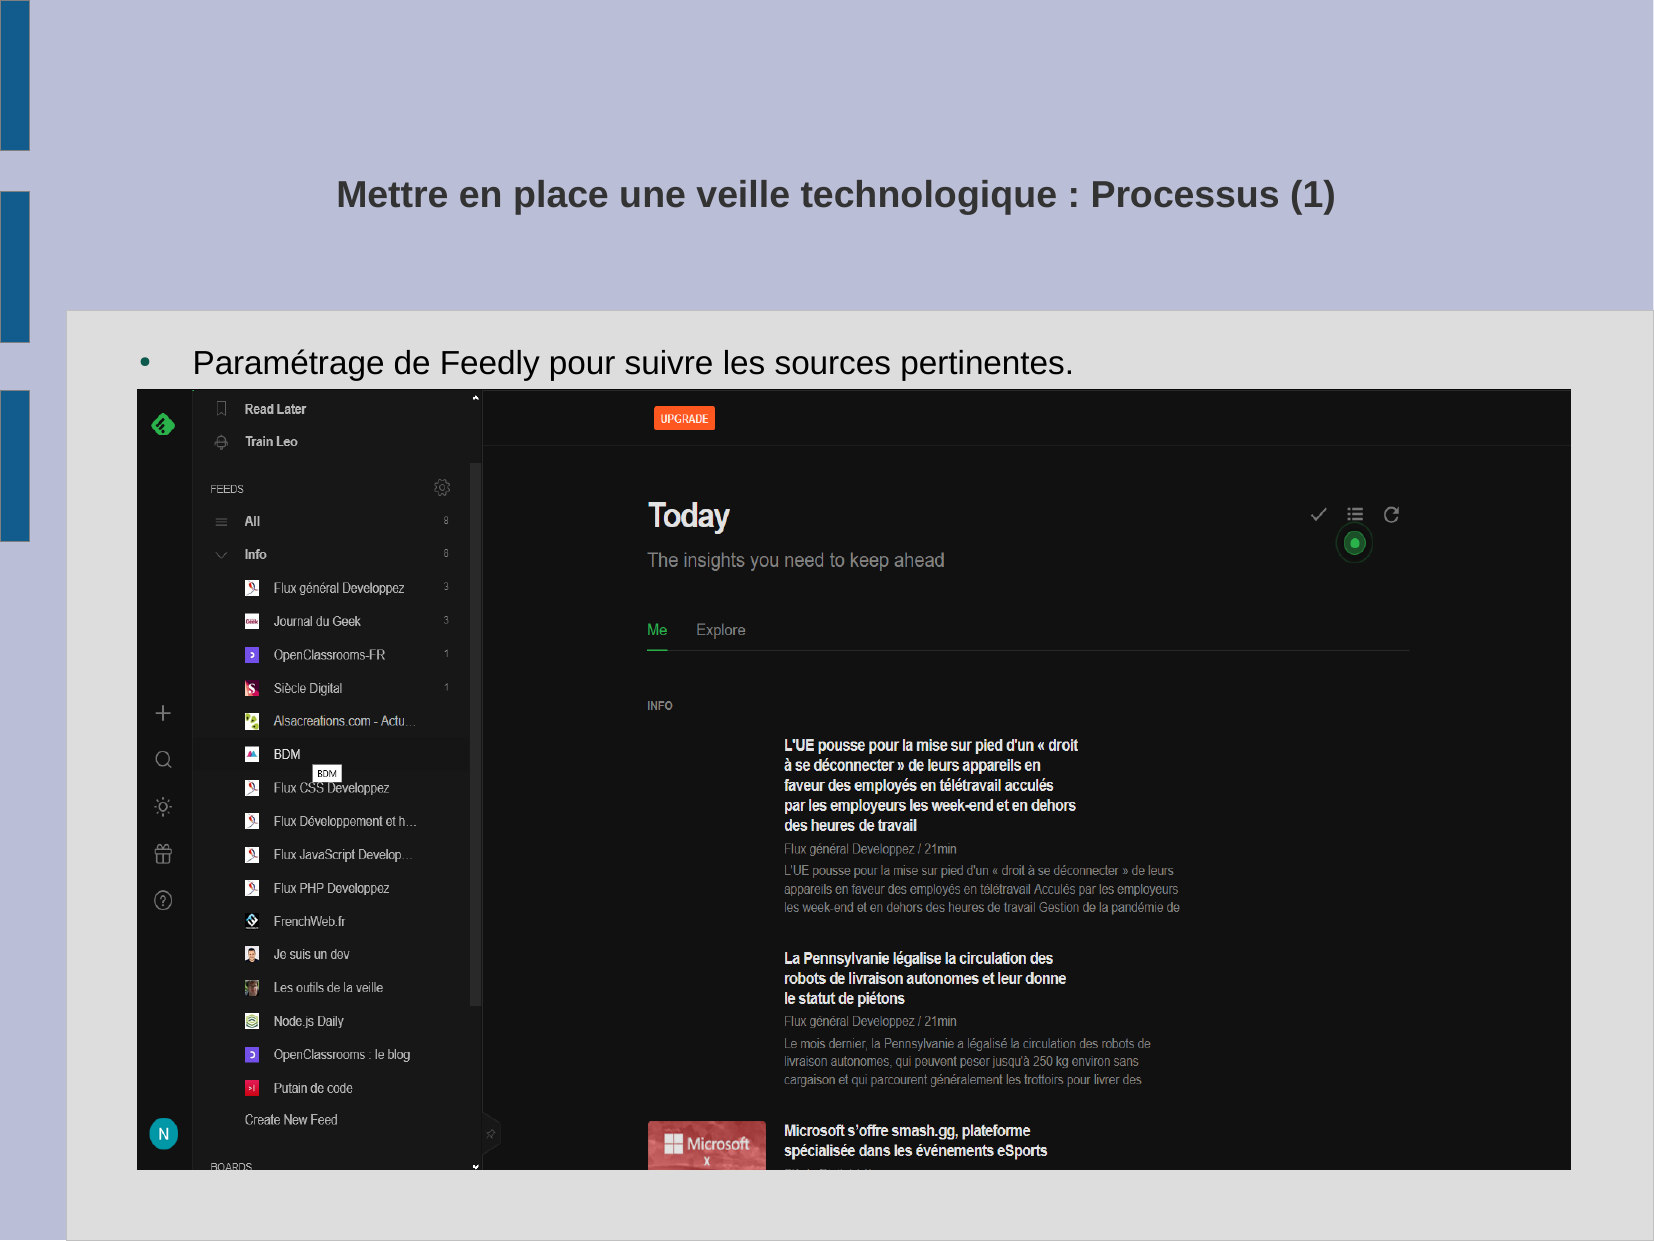

# Mettre en place une veille technologique : Processus (1)
Paramétrage de Feedly pour suivre les sources pertinentes.